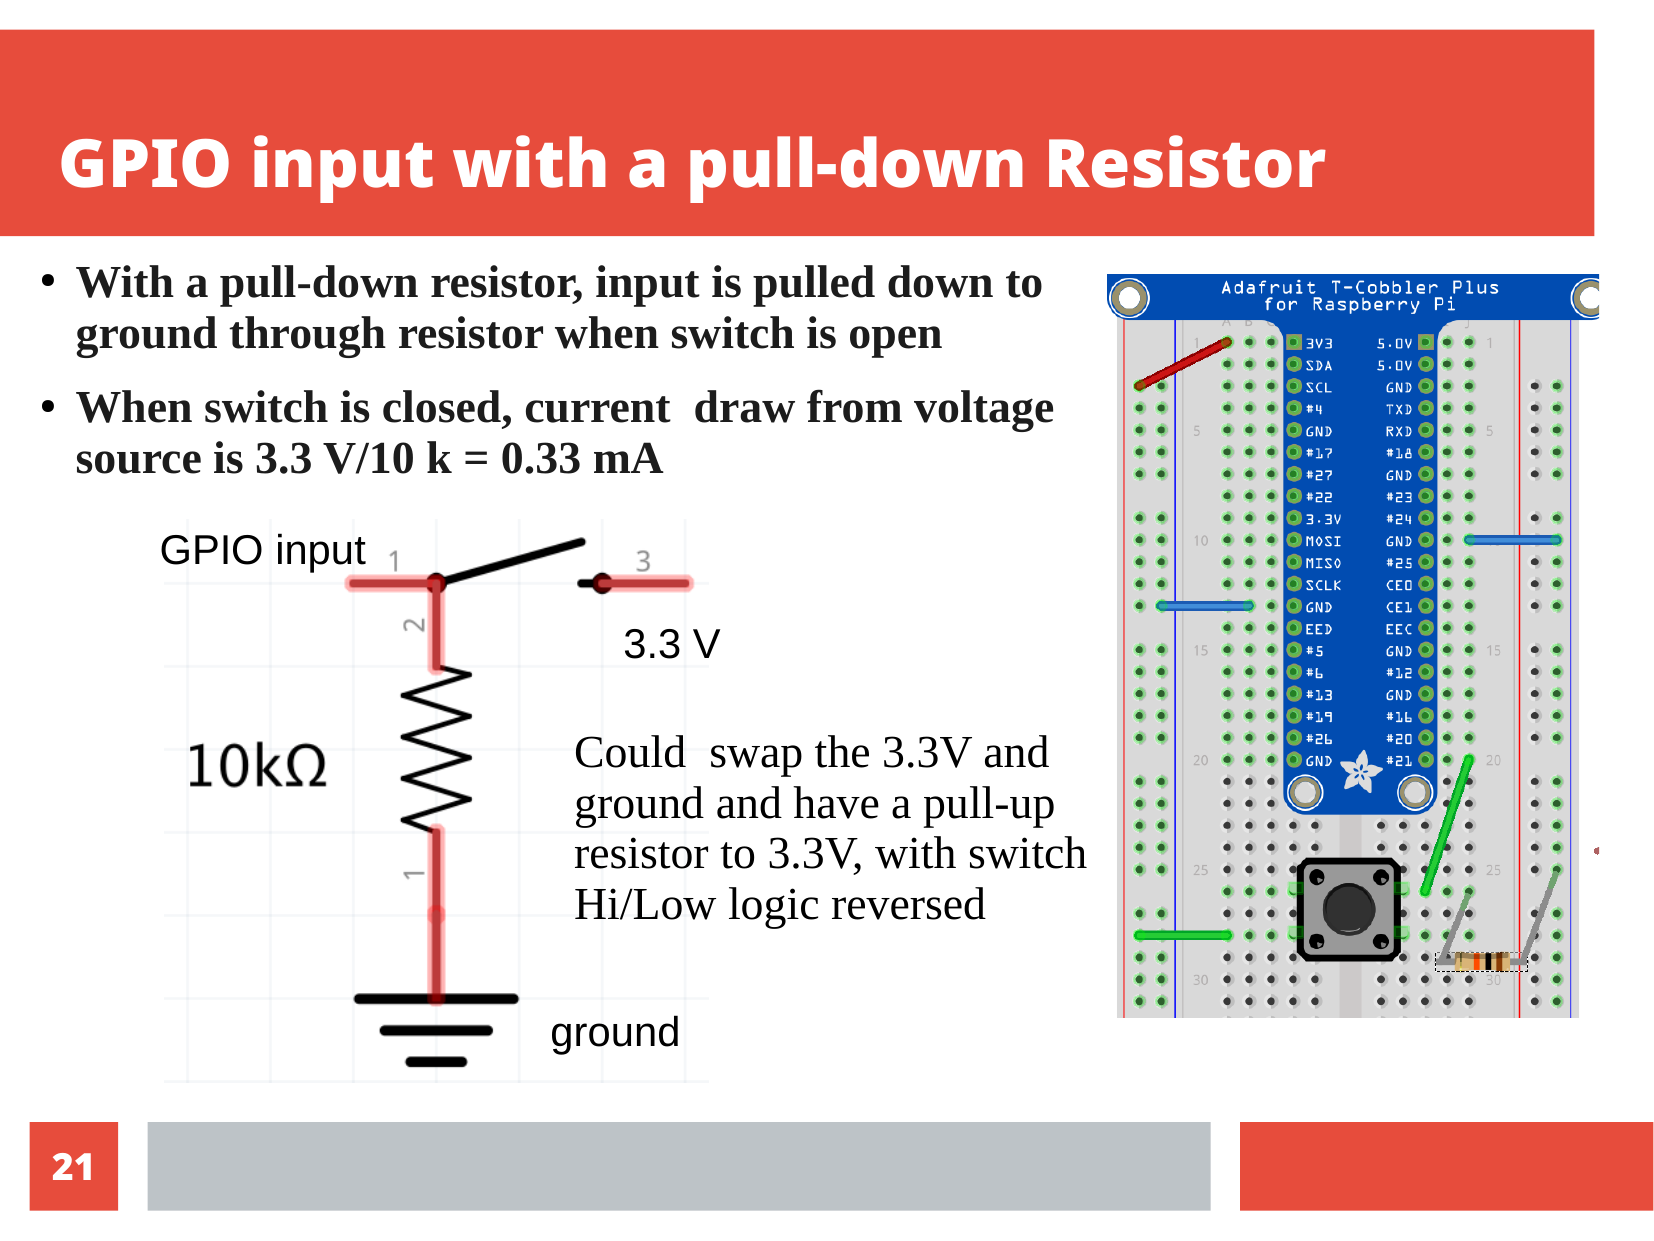

# GPIO input with a pull-down Resistor
With a pull-down resistor, input is pulled down to ground through resistor when switch is open
When switch is closed, current draw from voltage source is 3.3 V/10 k = 0.33 mA
GPIO input
3.3 V
Could swap the 3.3V and ground and have a pull-up resistor to 3.3V, with switch Hi/Low logic reversed
ground
21